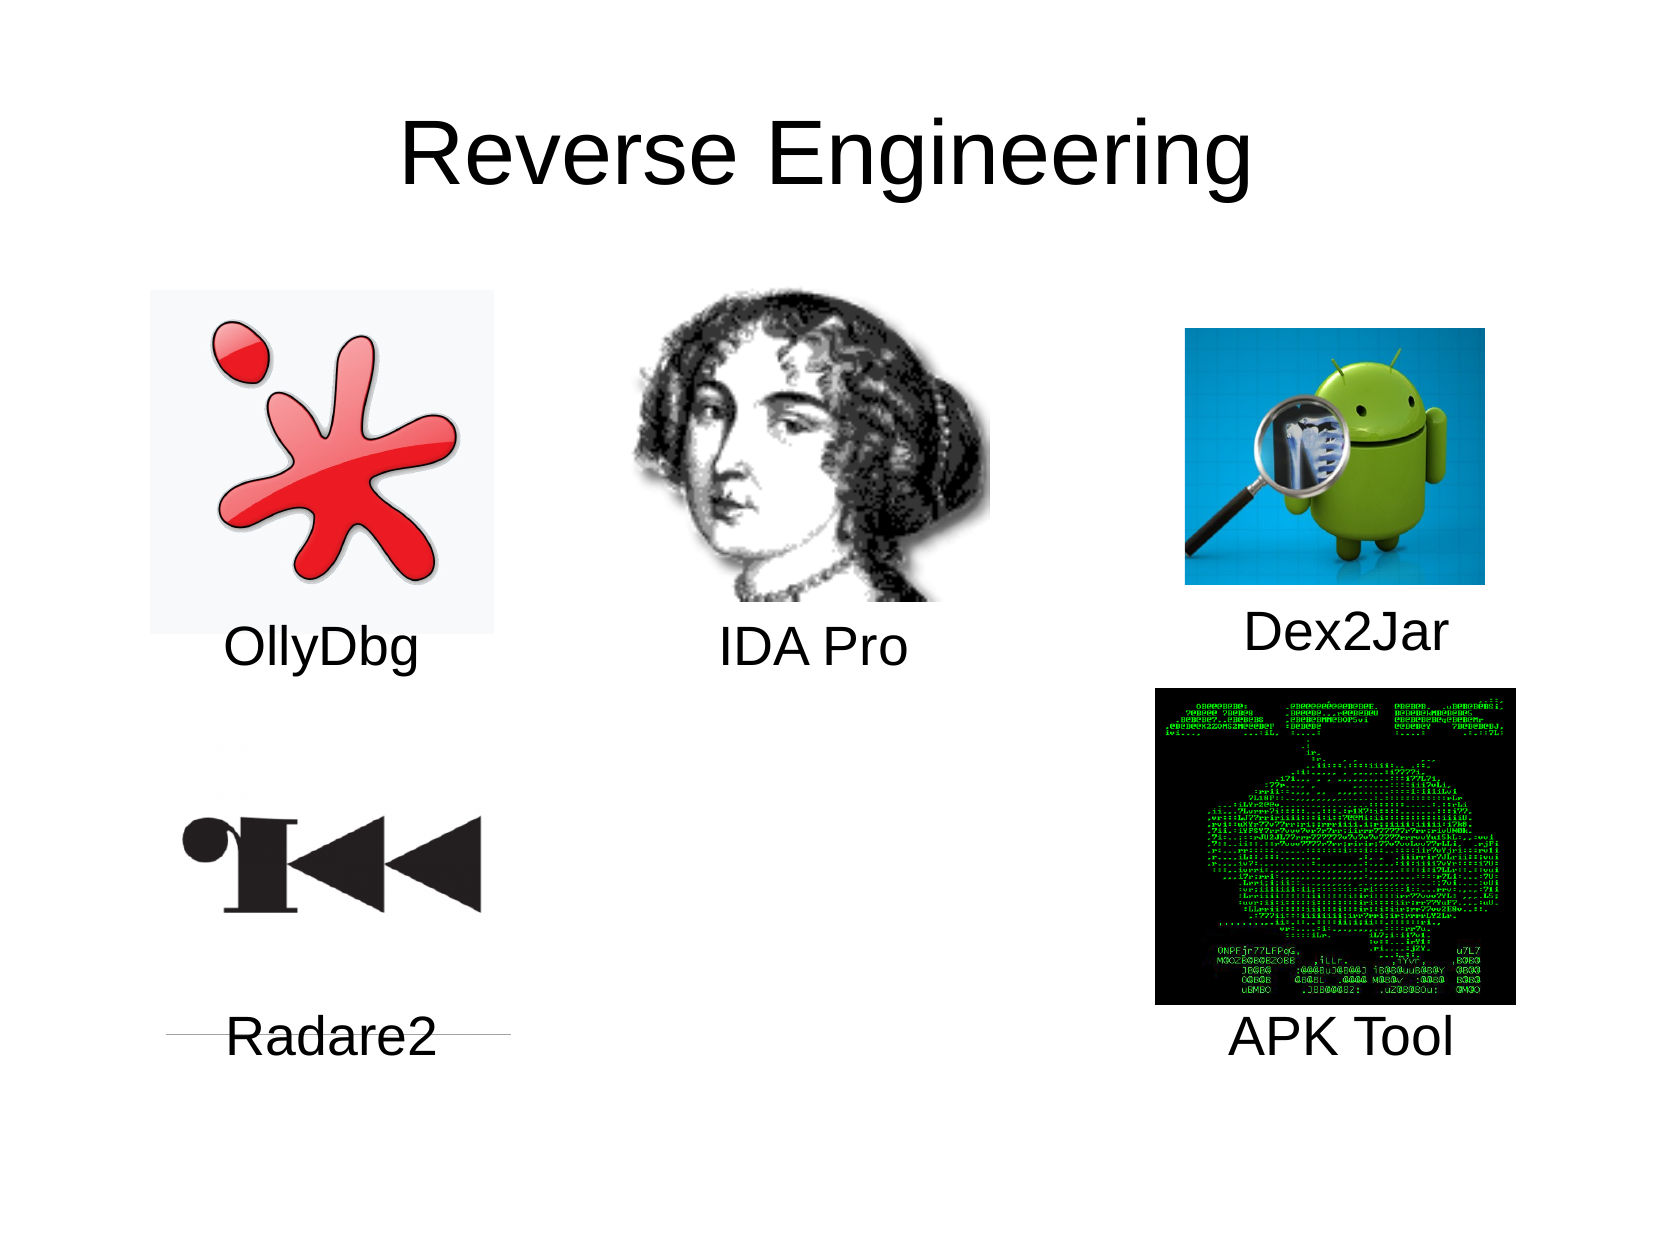

# Reverse Engineering
Dex2Jar
OllyDbg
IDA Pro
Radare2
APK Tool